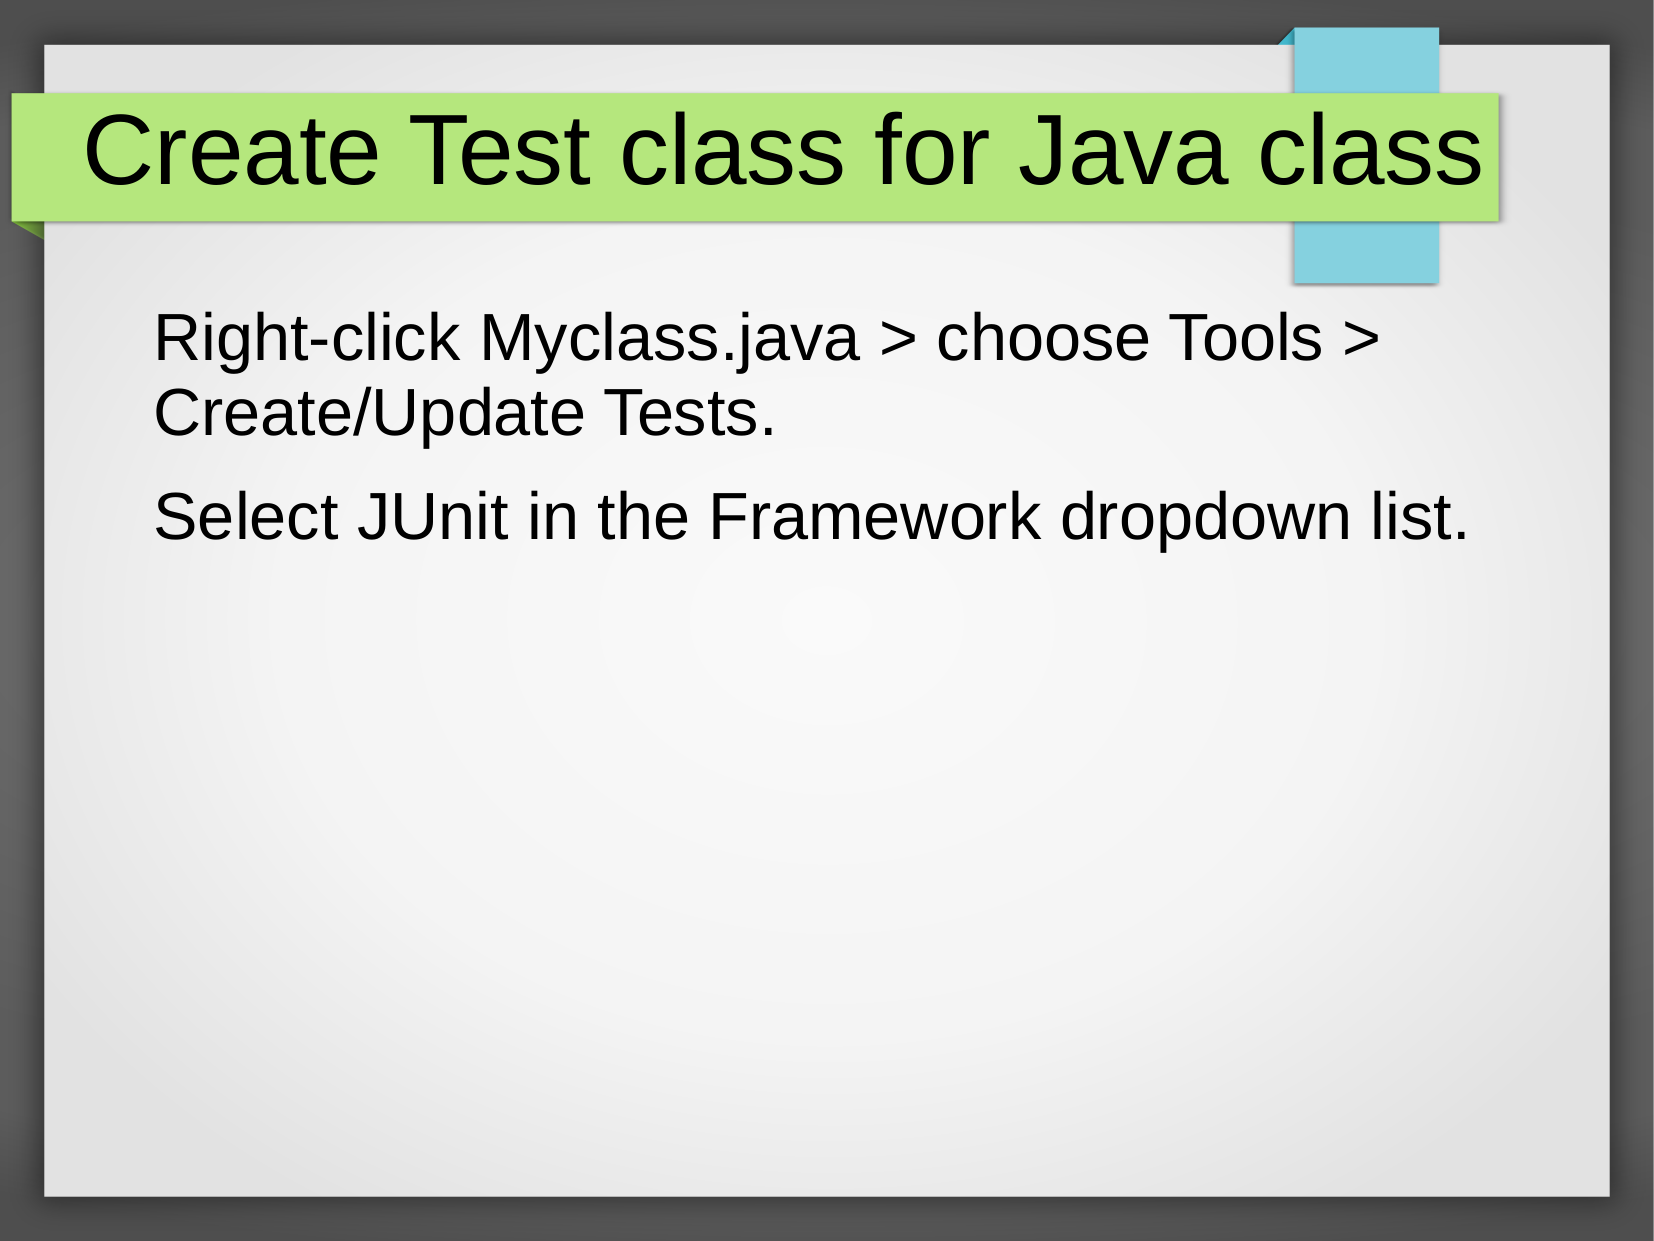

# Create Test class for Java class
Right-click Myclass.java > choose Tools > Create/Update Tests.
Select JUnit in the Framework dropdown list.